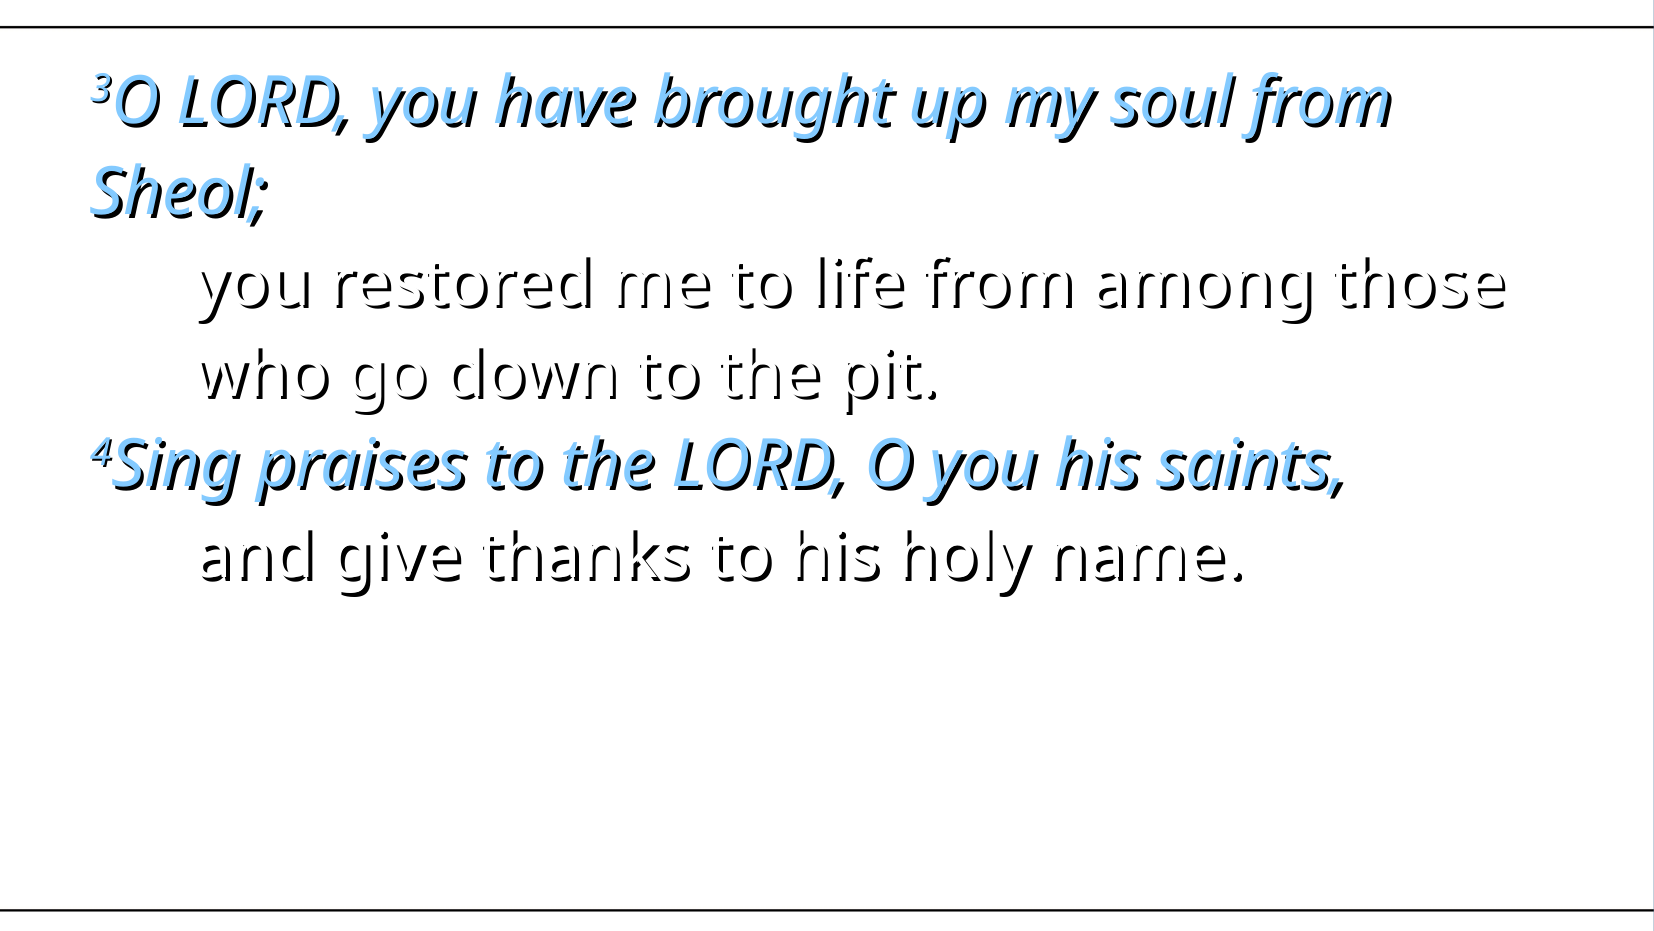

3O LORD, you have brought up my soul from Sheol;
 you restored me to life from among those
 who go down to the pit.
4Sing praises to the LORD, O you his saints,
 and give thanks to his holy name.